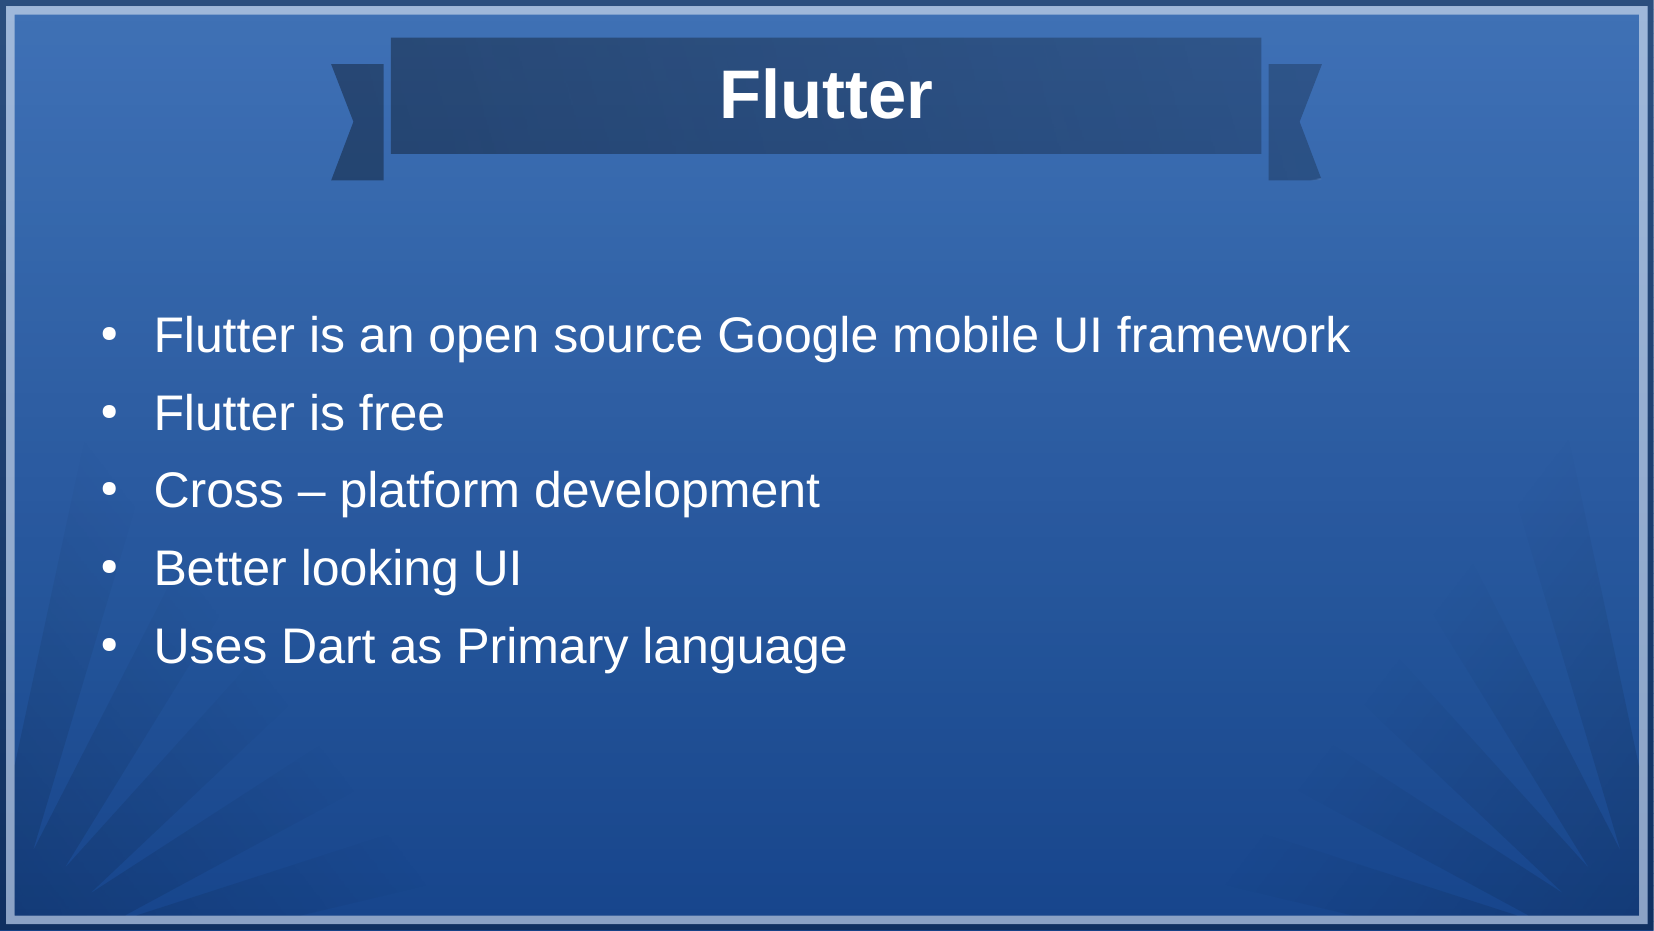

# Flutter
Flutter is an open source Google mobile UI framework
Flutter is free
Cross – platform development
Better looking UI
Uses Dart as Primary language